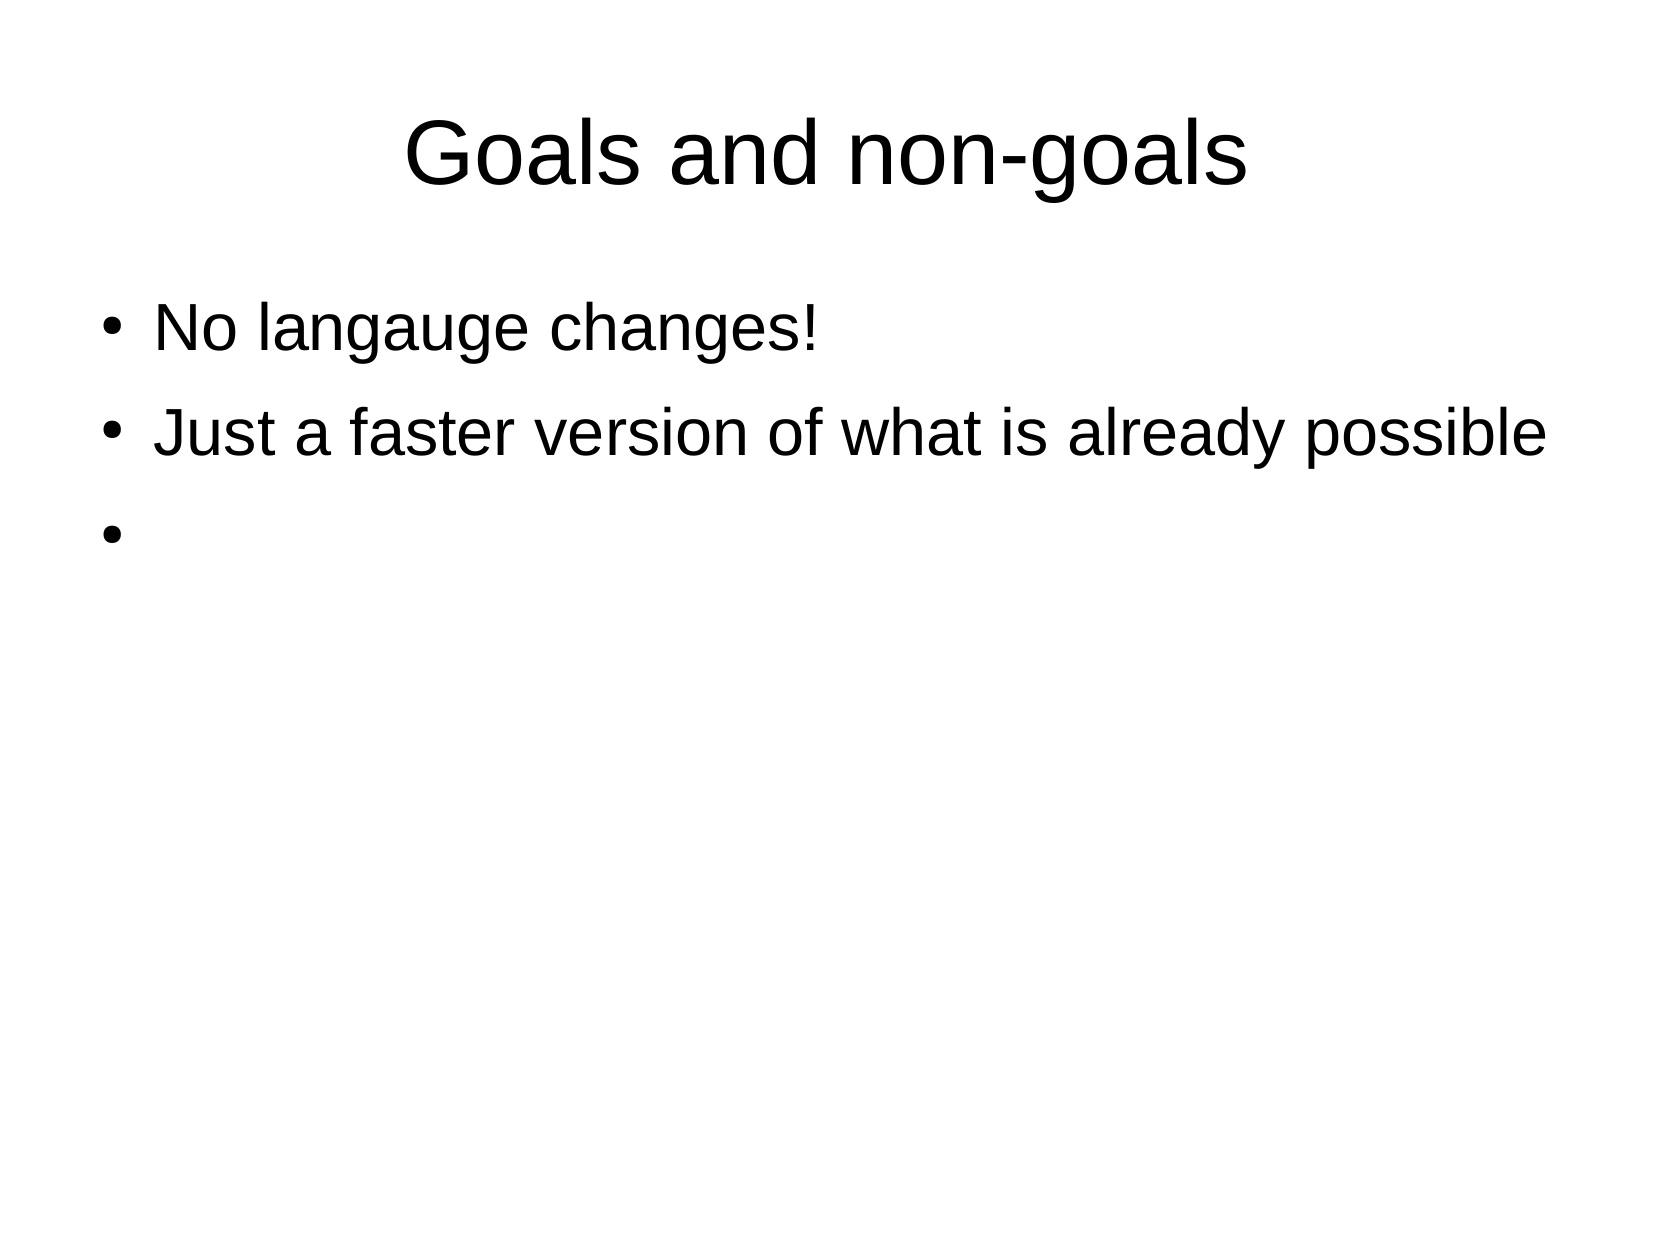

# Goals and non-goals
No langauge changes!
Just a faster version of what is already possible